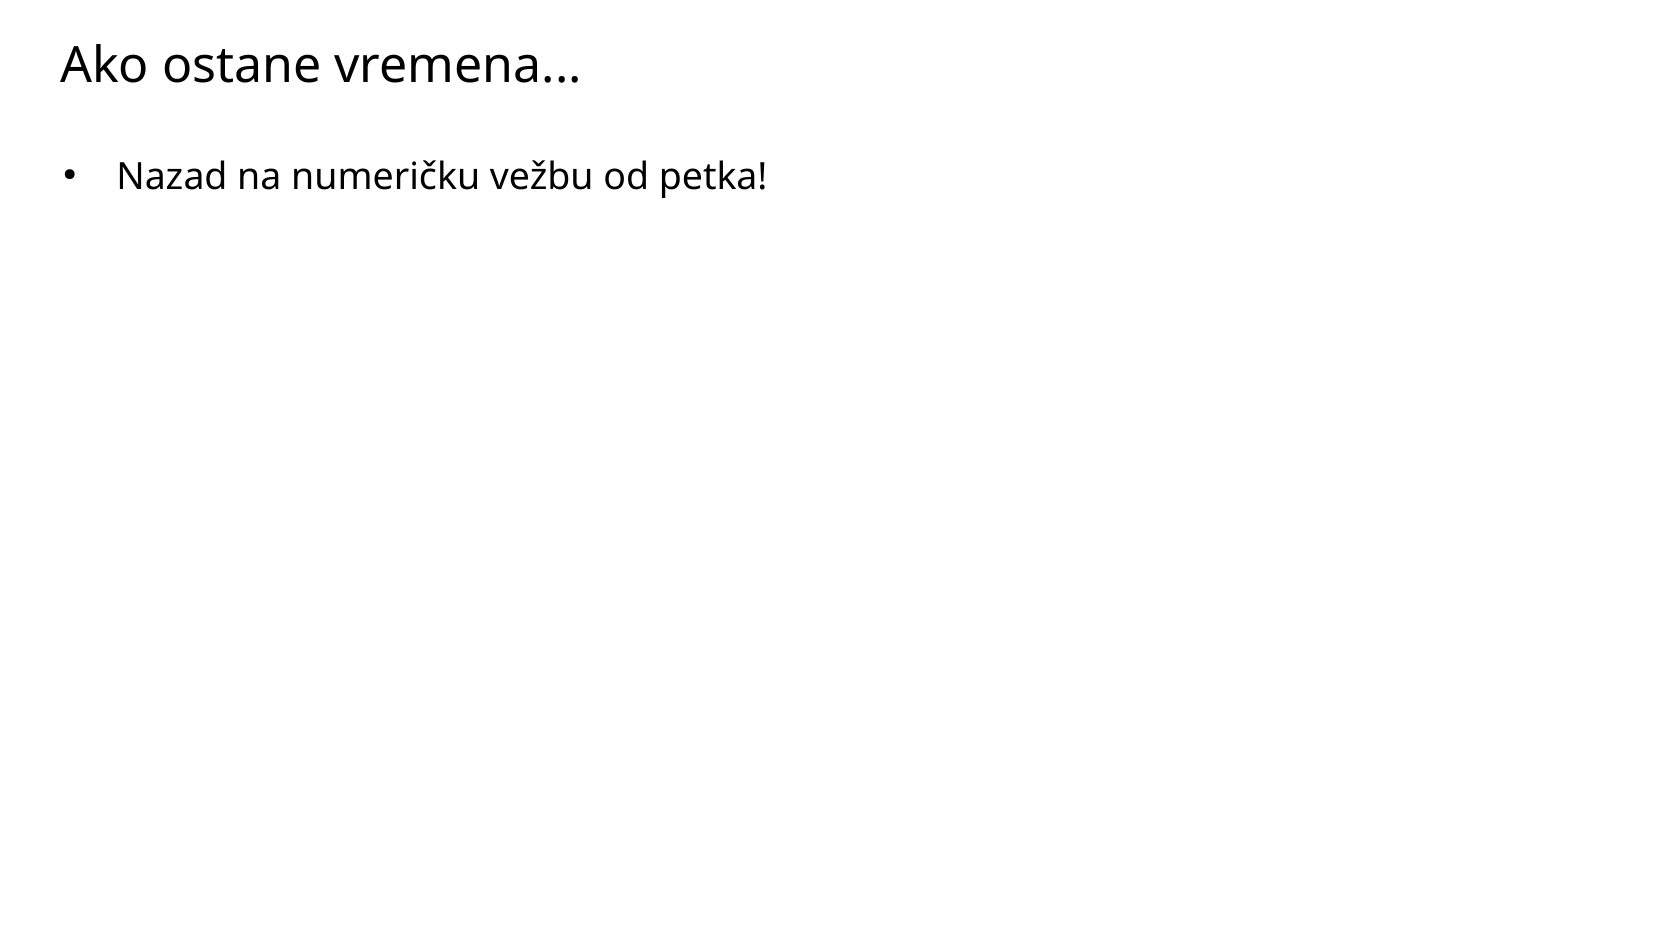

# Ako ostane vremena...
Nazad na numeričku vežbu od petka!